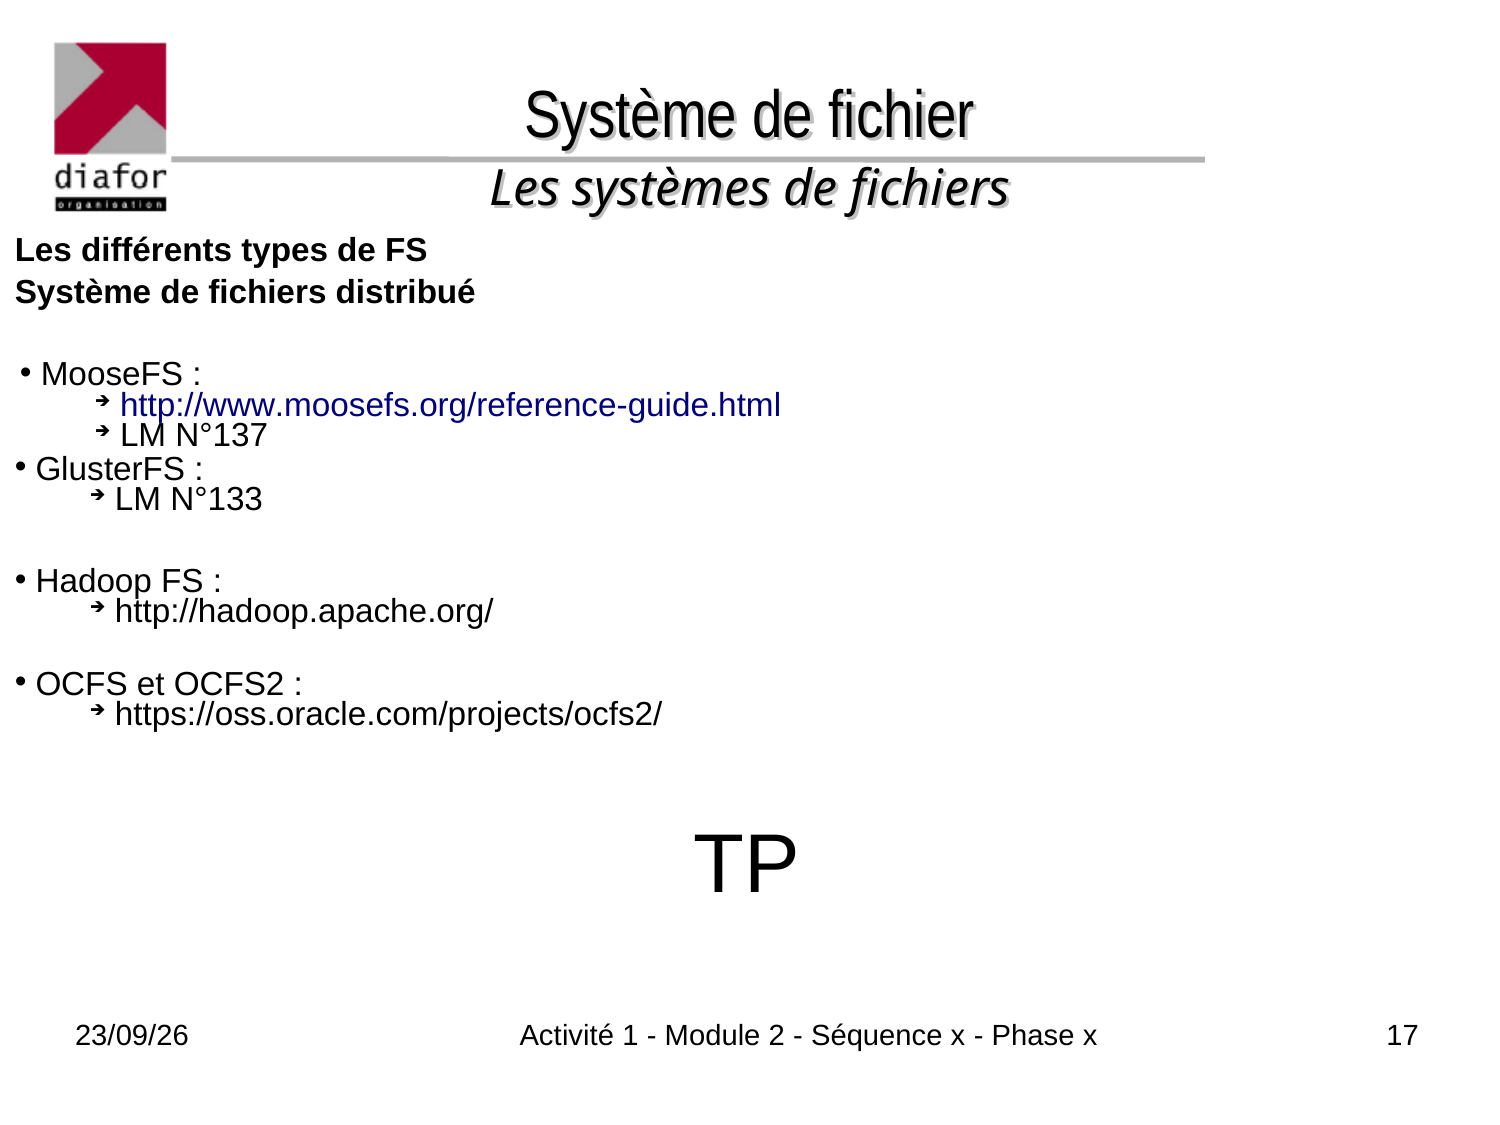

# Système de fichier Les systèmes de fichiers
Les différents types de FS
Système de fichiers distribué
 MooseFS :
 http://www.moosefs.org/reference-guide.html
 LM N°137
 GlusterFS :
 LM N°133
 Hadoop FS :
 http://hadoop.apache.org/
 OCFS et OCFS2 :
 https://oss.oracle.com/projects/ocfs2/
TP
Activité 1 - Module 2 - Séquence x - Phase x
17